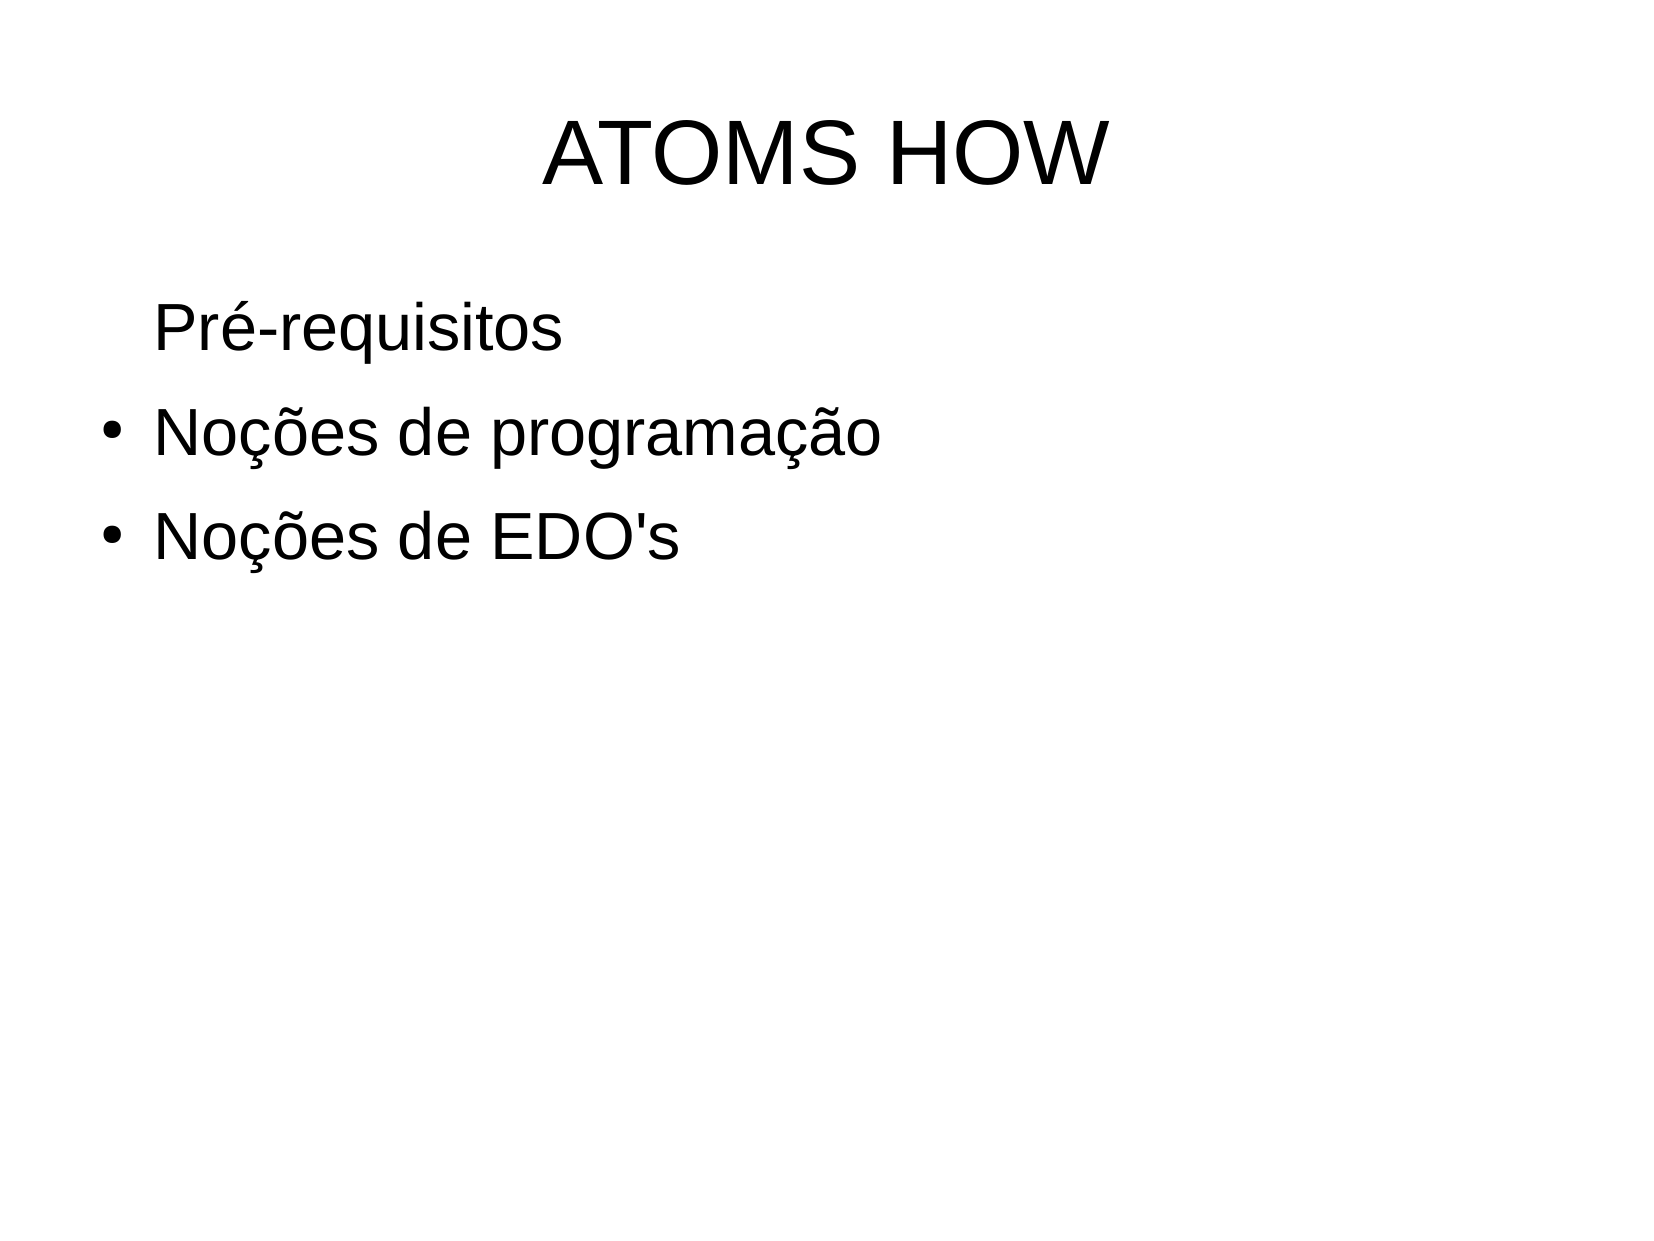

# ATOMS HOW
Pré-requisitos
Noções de programação
Noções de EDO's